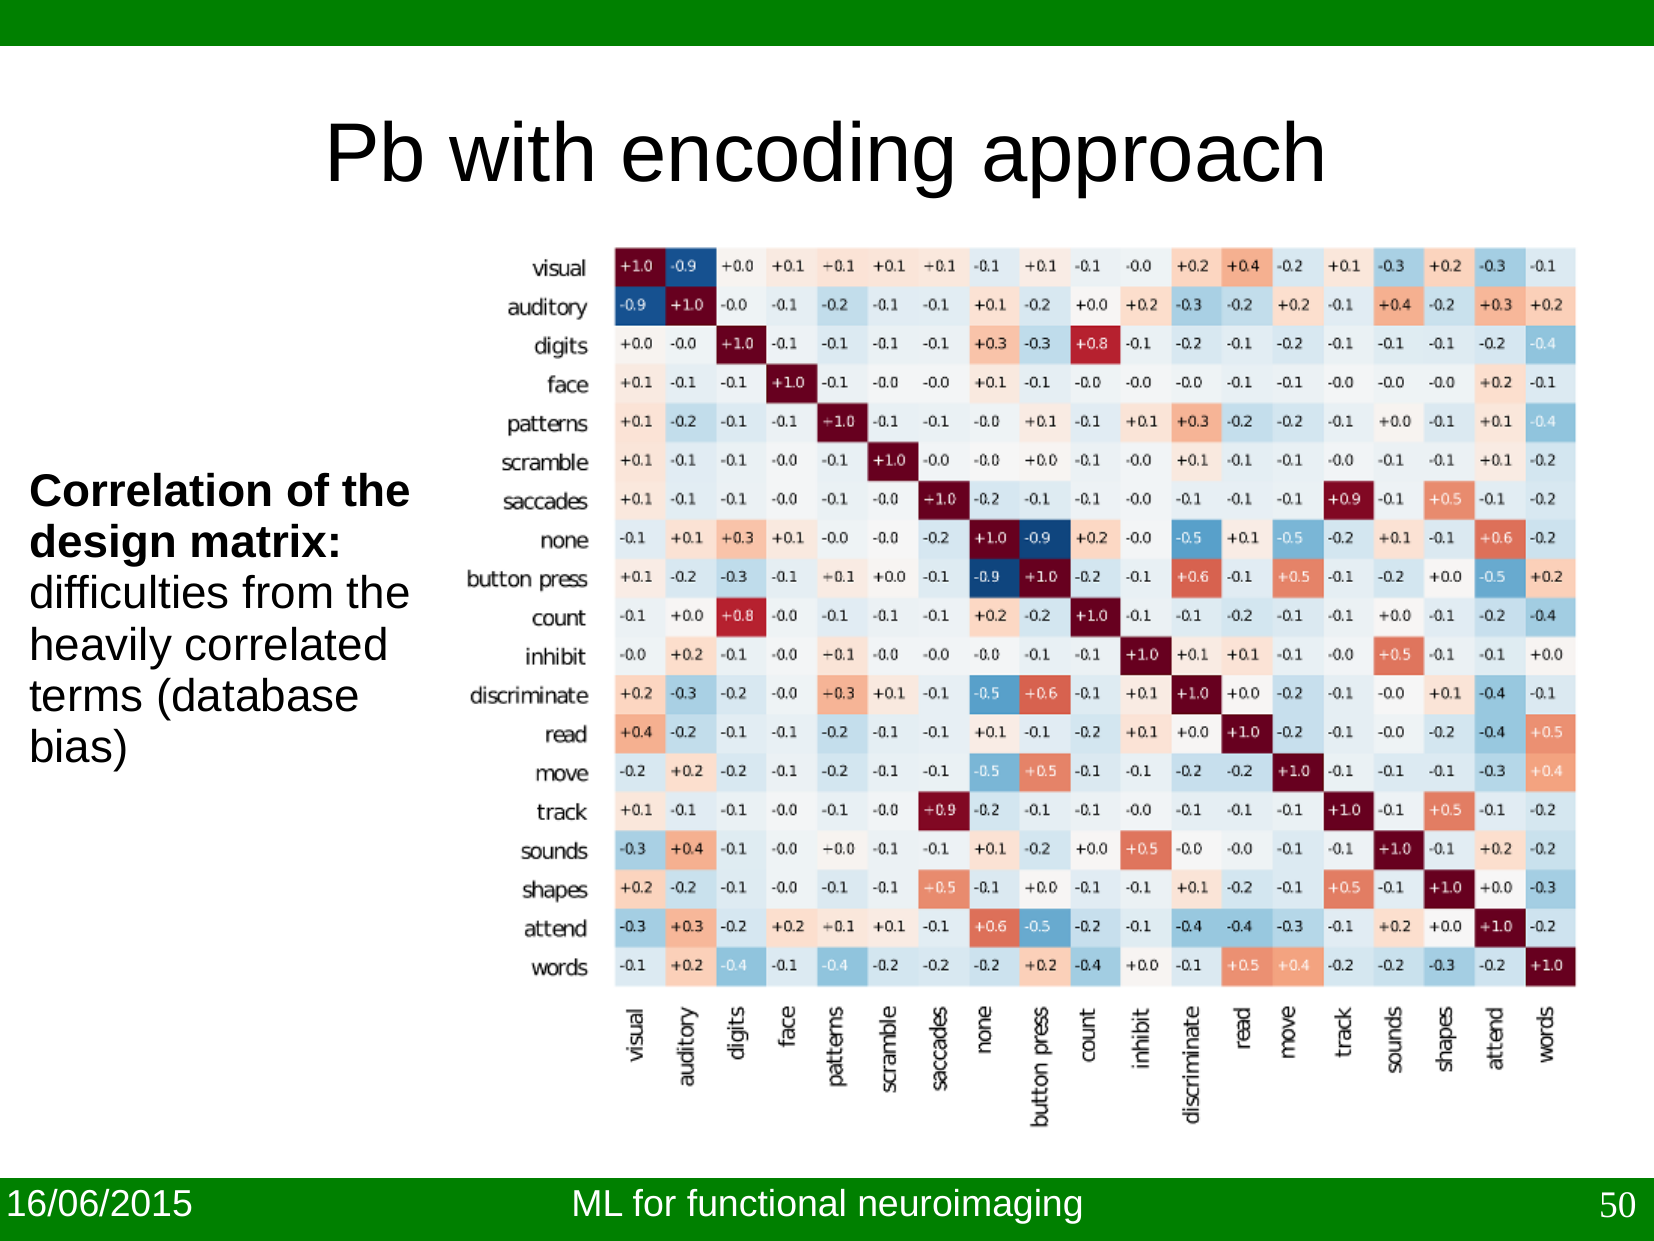

# Pb with encoding approach
Correlation of the design matrix: difficulties from the heavily correlated terms (database bias)
50